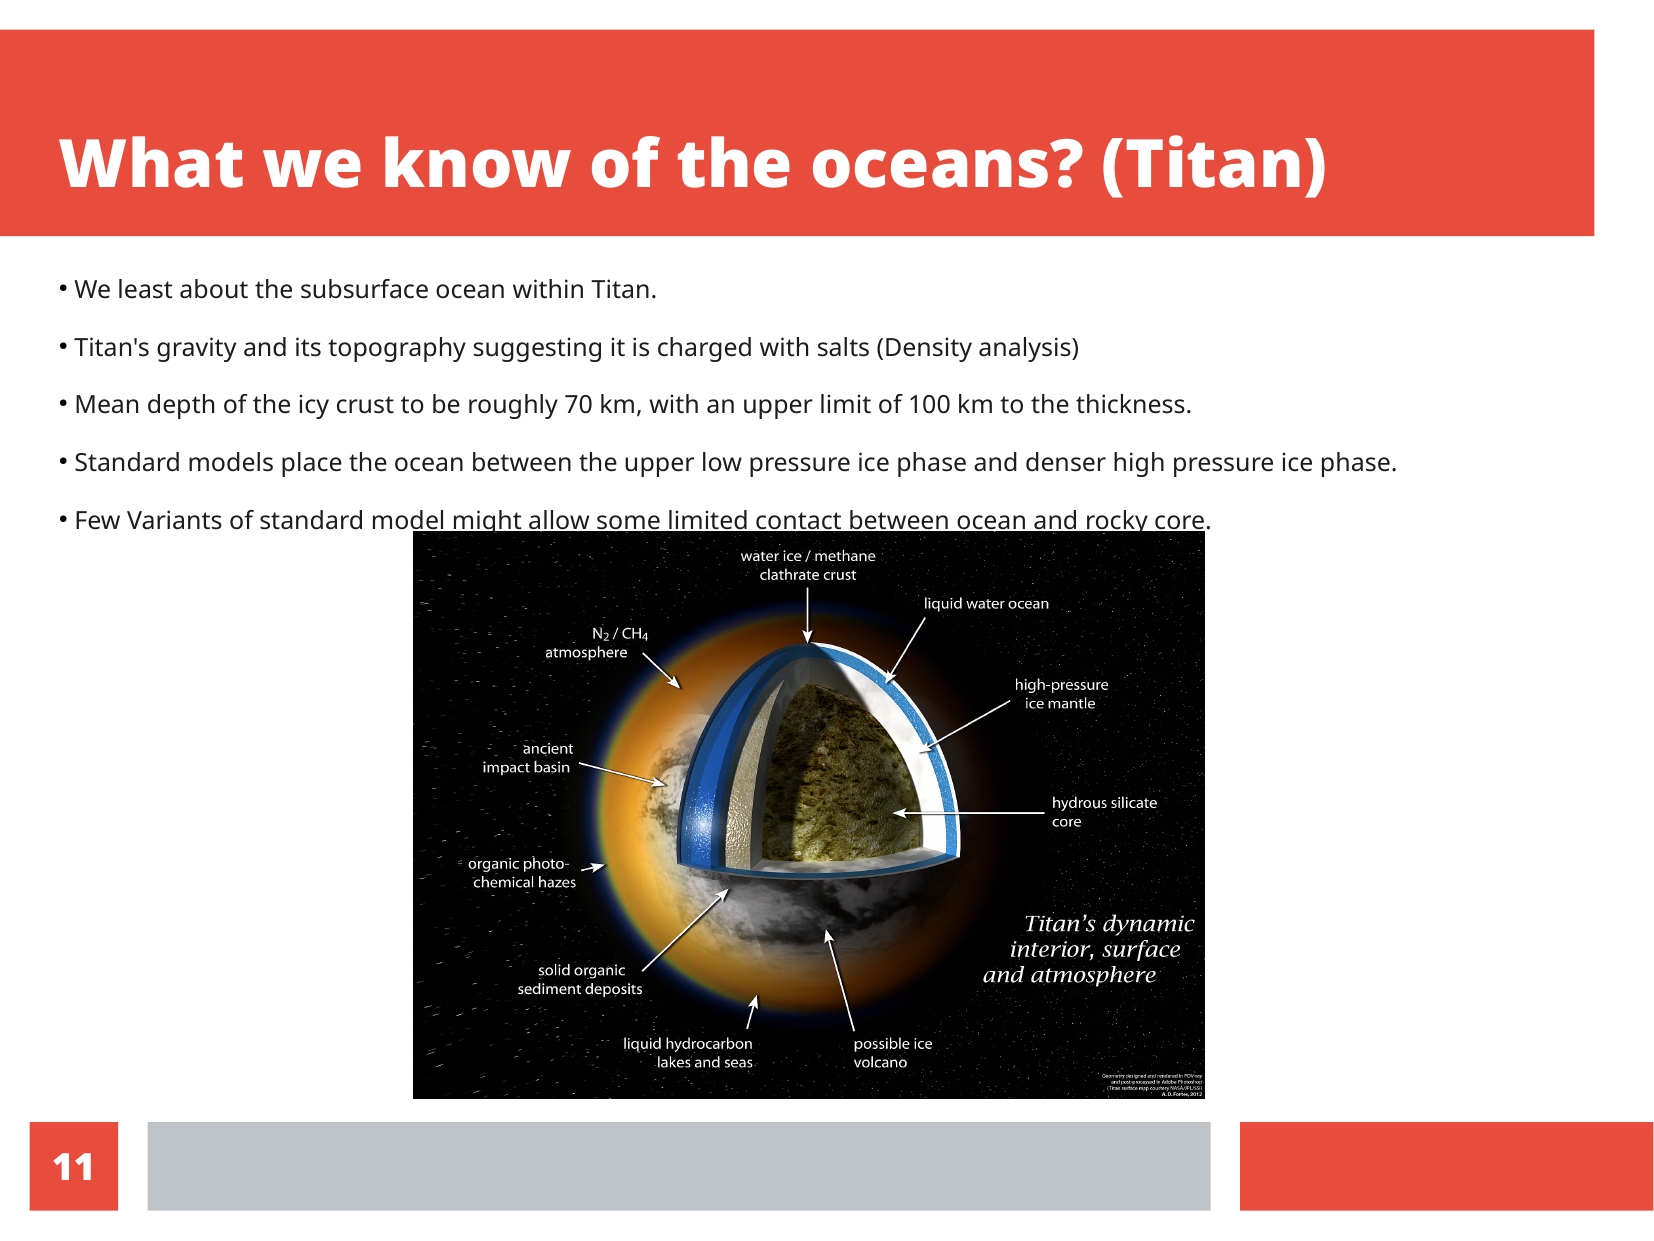

# What we know of the oceans? (Titan)
 We least about the subsurface ocean within Titan.
 Titan's gravity and its topography suggesting it is charged with salts (Density analysis)
 Mean depth of the icy crust to be roughly 70 km, with an upper limit of 100 km to the thickness.
 Standard models place the ocean between the upper low pressure ice phase and denser high pressure ice phase.
 Few Variants of standard model might allow some limited contact between ocean and rocky core.
11